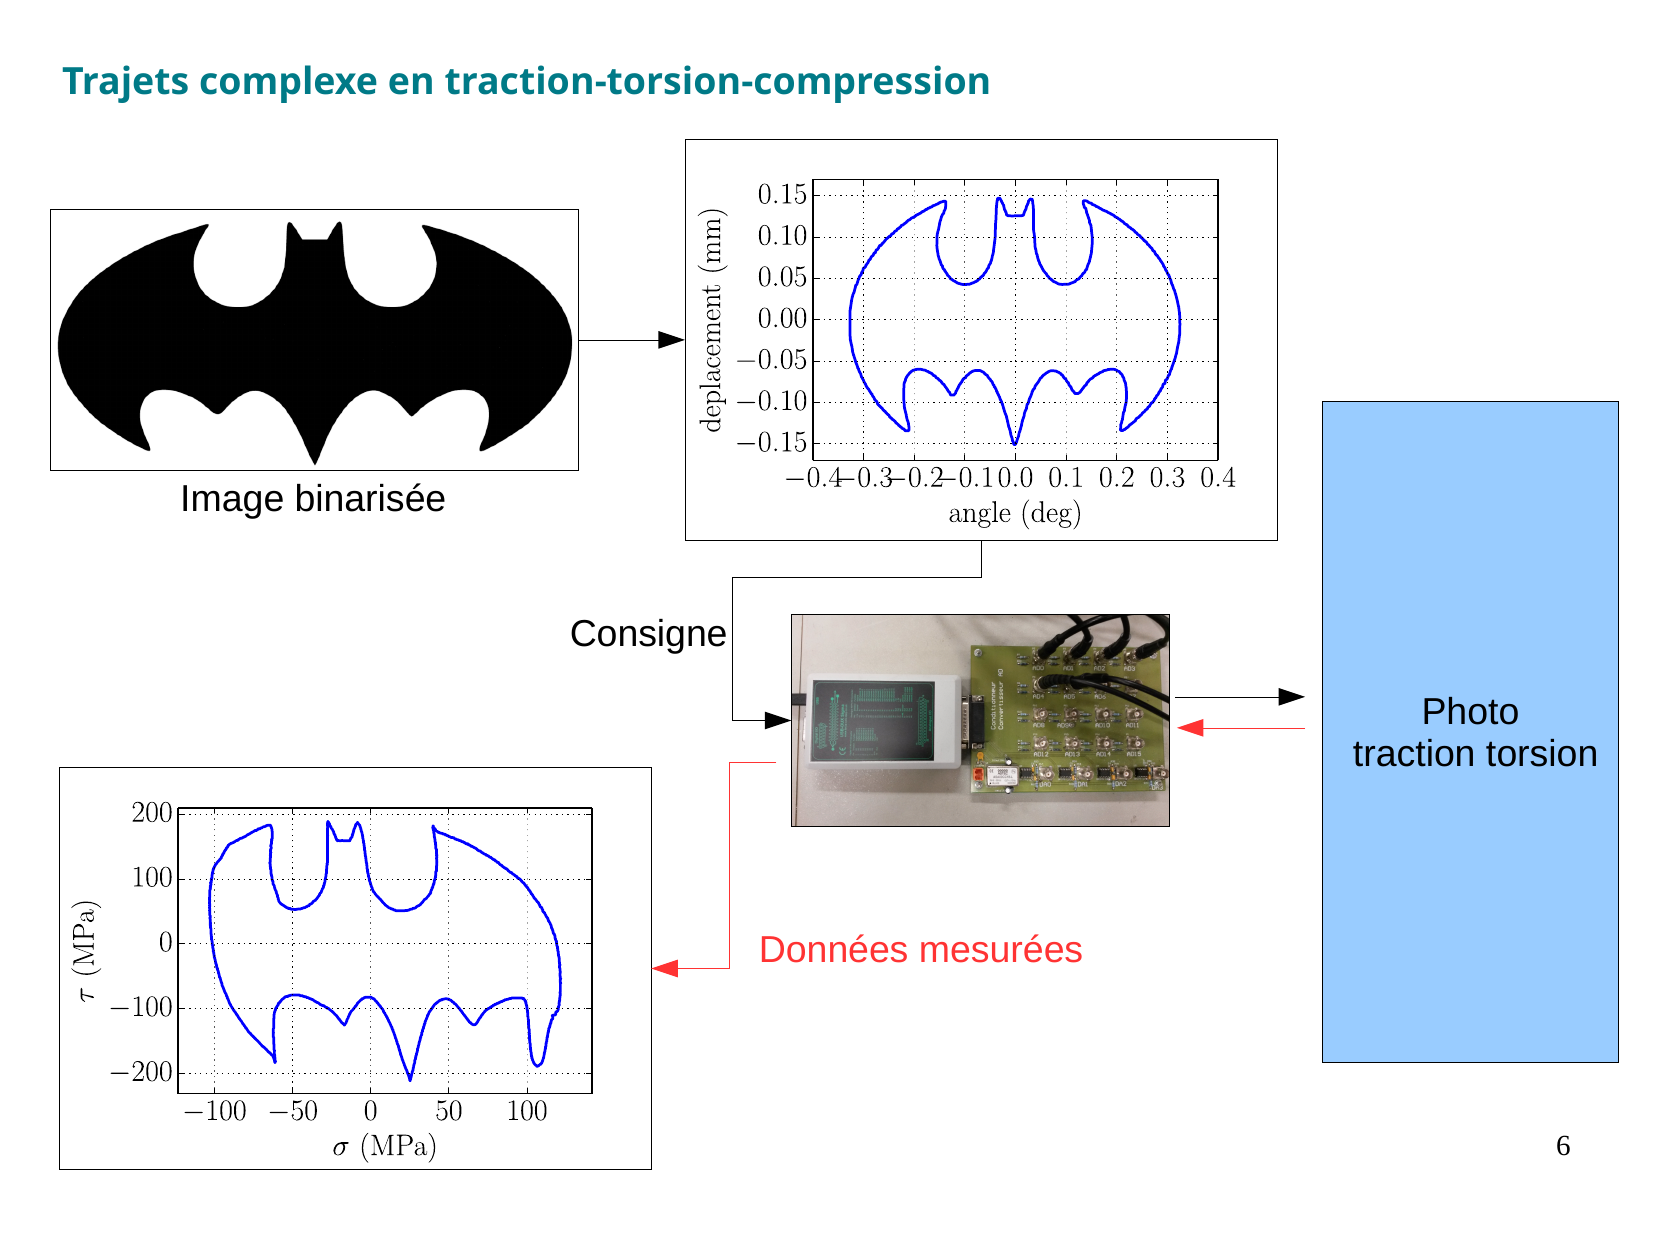

Trajets complexe en traction-torsion-compression
Photo
 traction torsion
Image binarisée
Consigne
Données mesurées
6